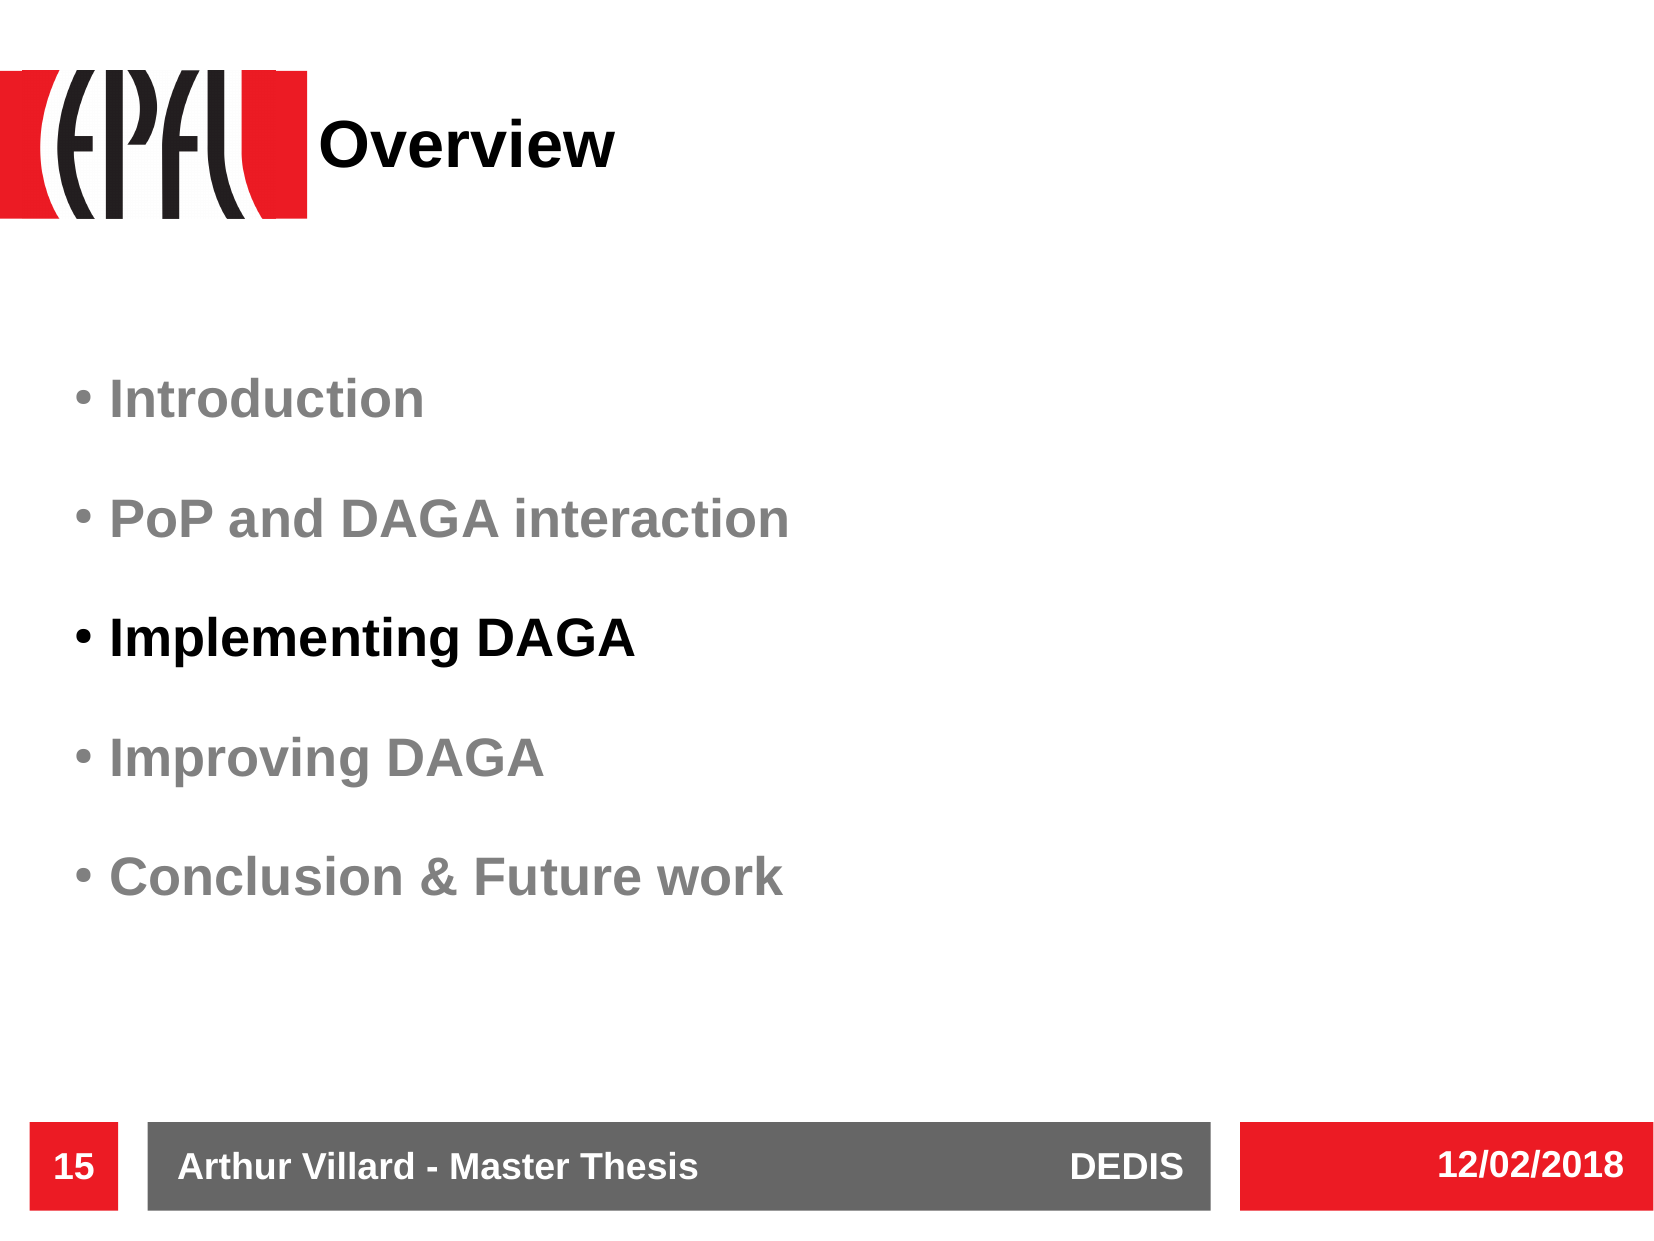

# Overview
Introduction
PoP and DAGA interaction
Implementing DAGA
Improving DAGA
Conclusion & Future work
15
Arthur Villard - Master Thesis
12/02/2018